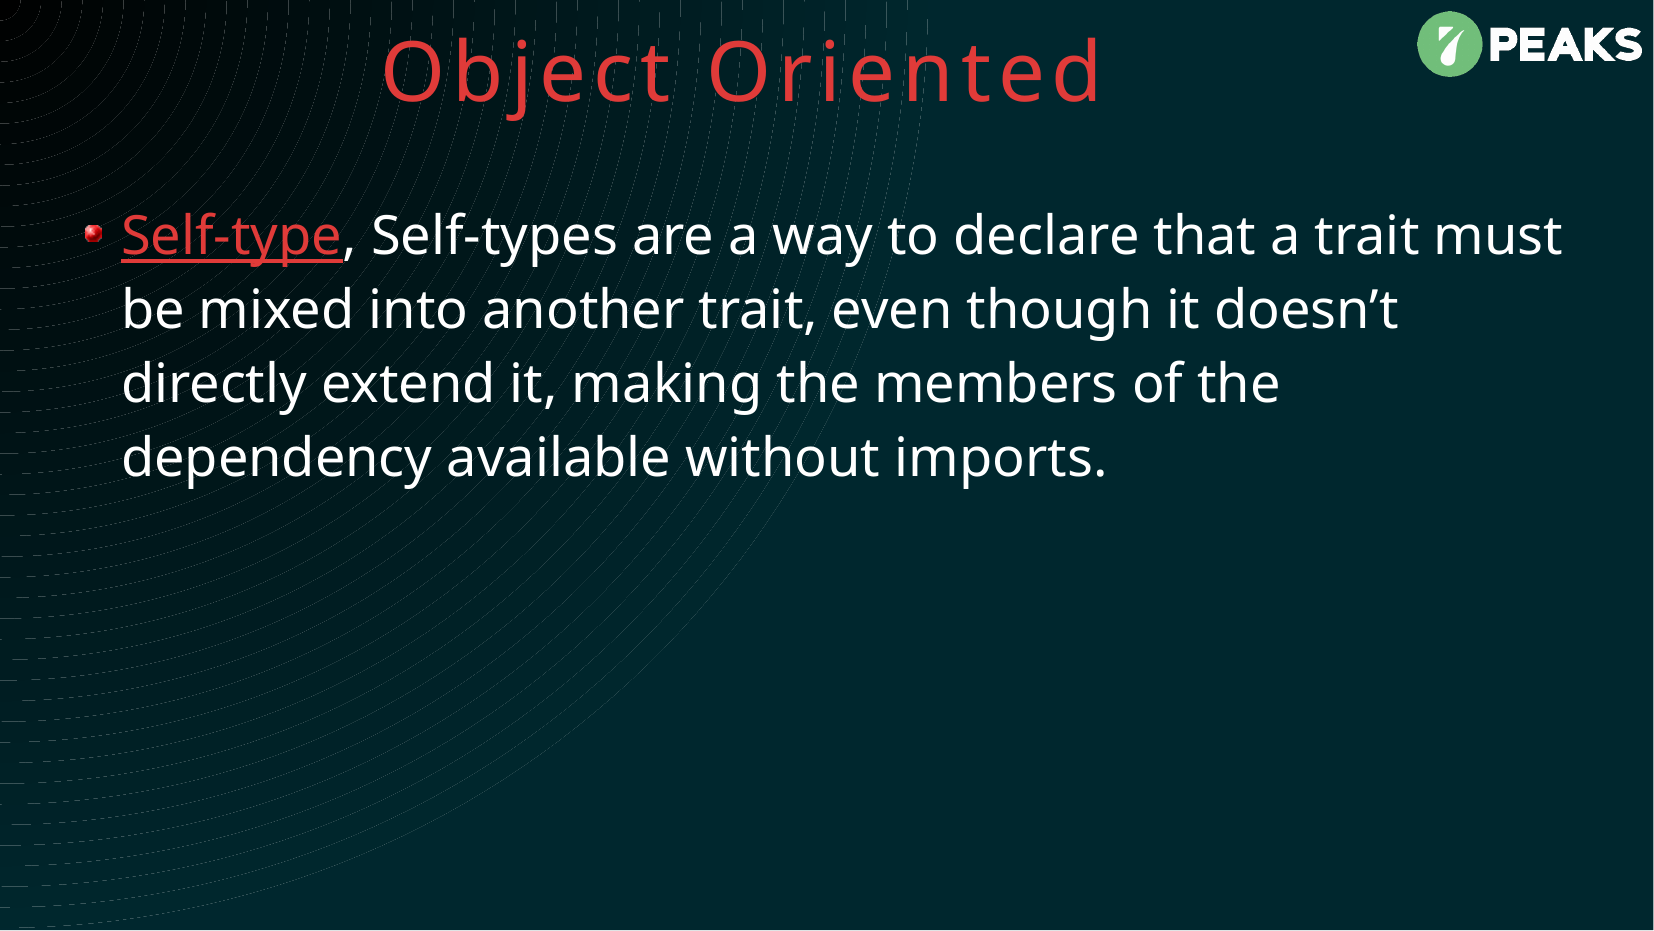

Object Oriented
Self-type, Self-types are a way to declare that a trait must be mixed into another trait, even though it doesn’t directly extend it, making the members of the dependency available without imports.